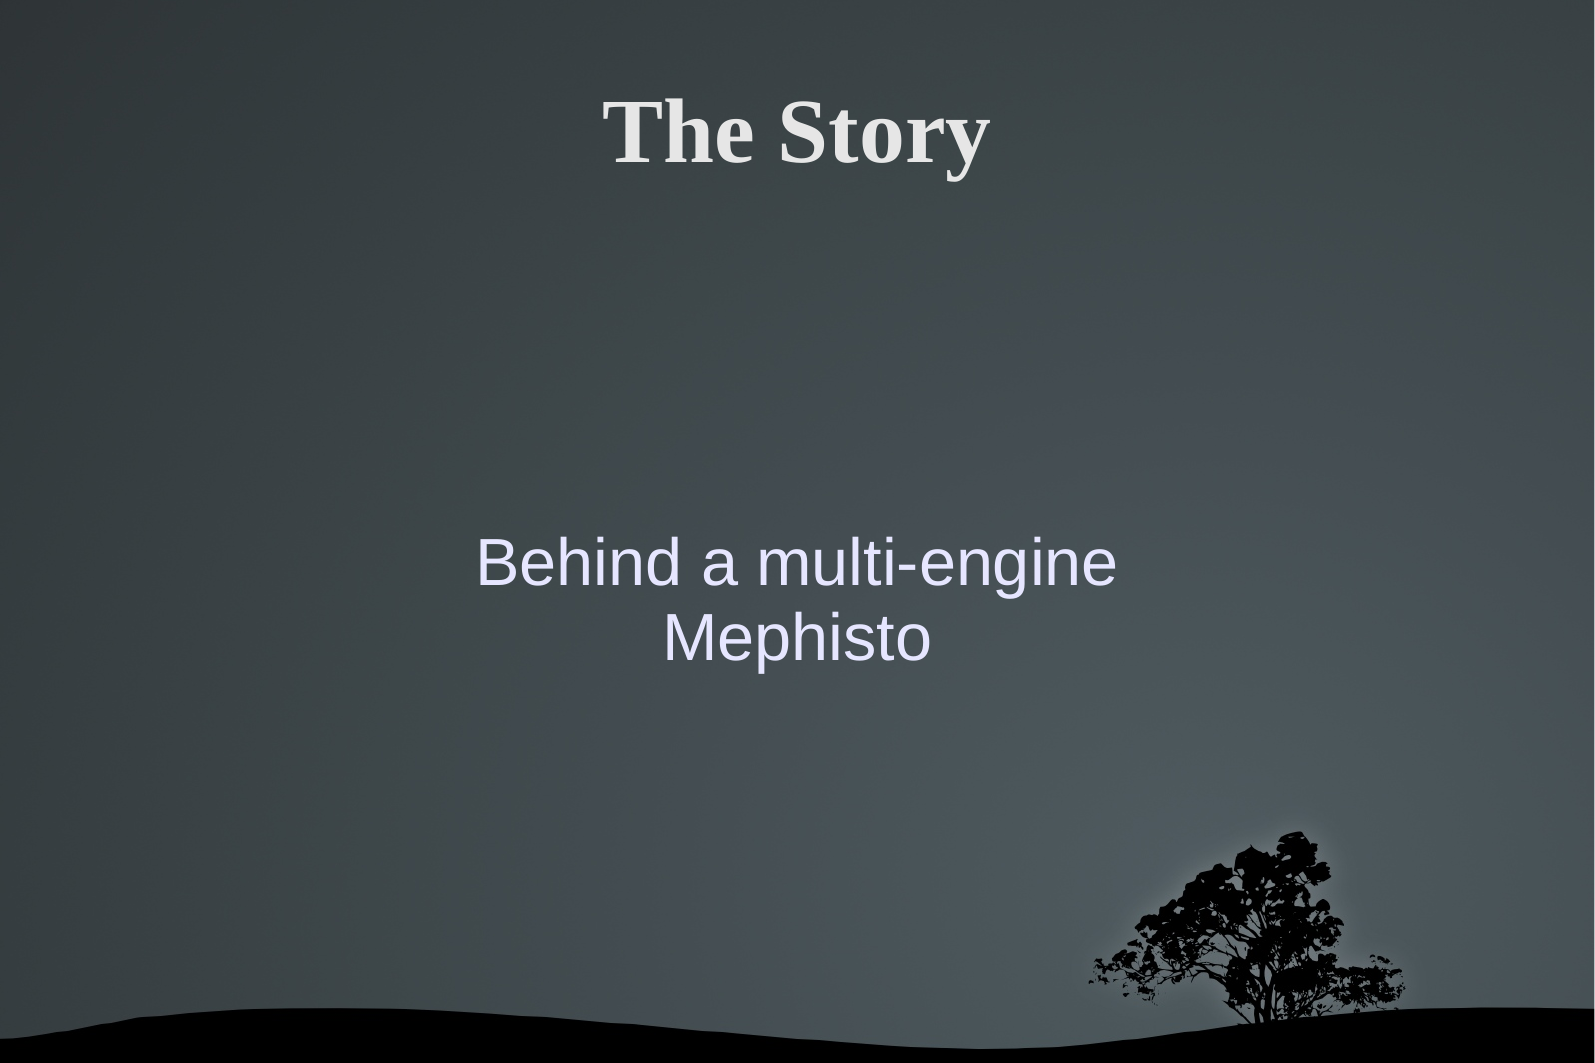

# The Story
Behind a multi-engine
Mephisto